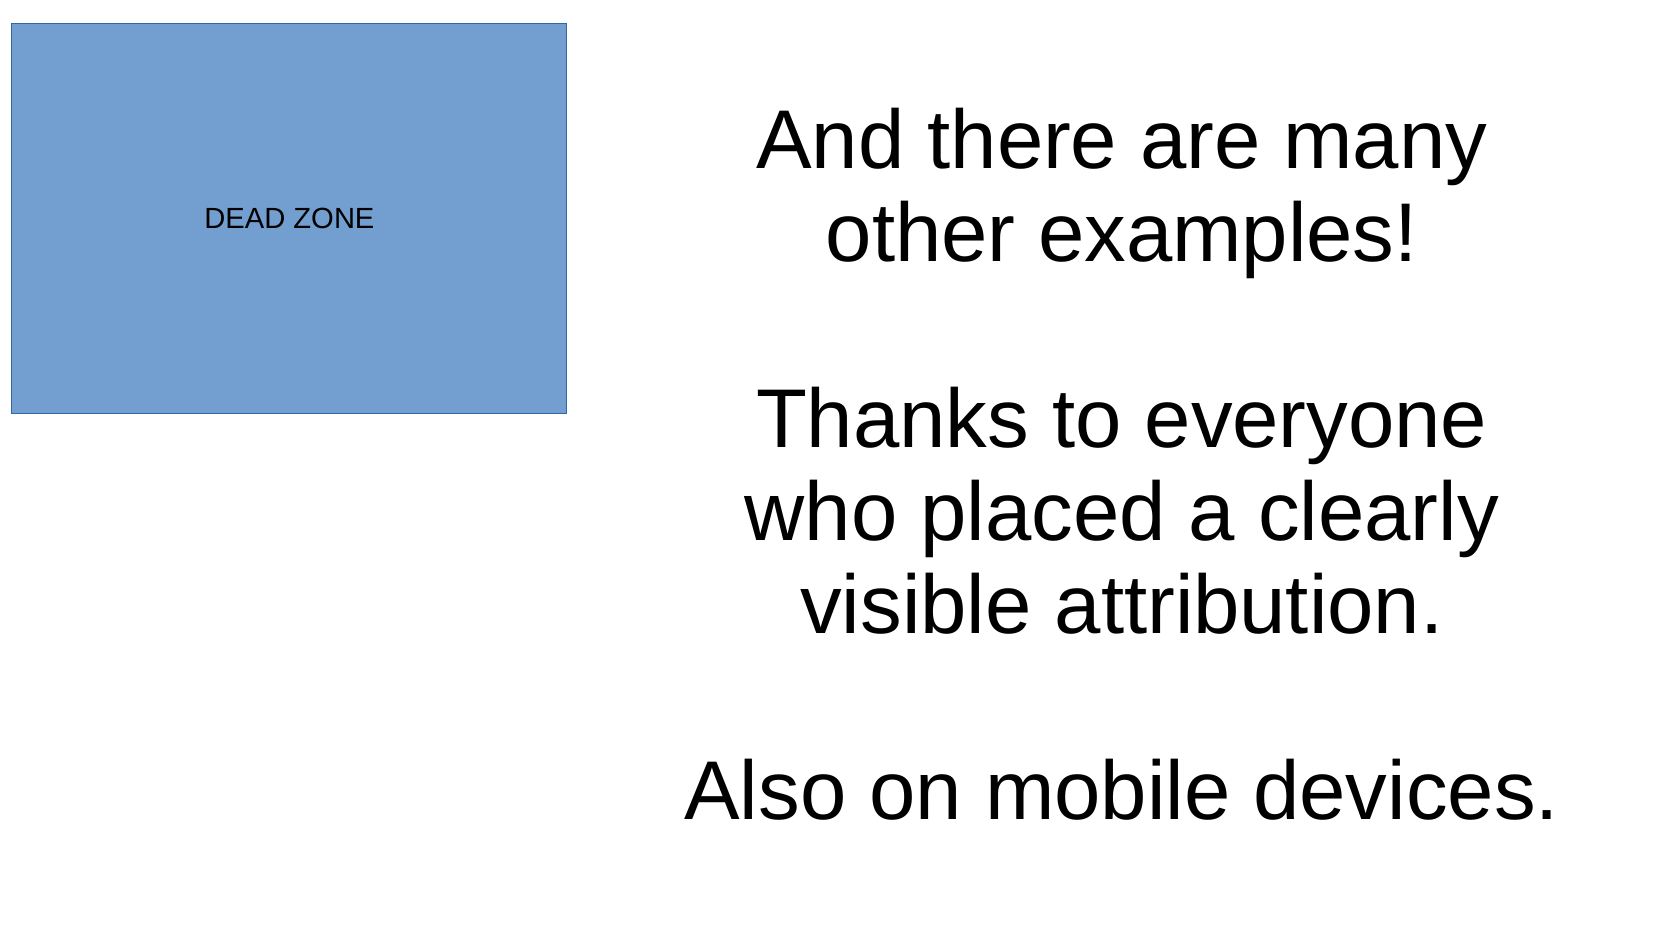

# And there are many other examples! Thanks to everyone who placed a clearly visible attribution. Also on mobile devices.